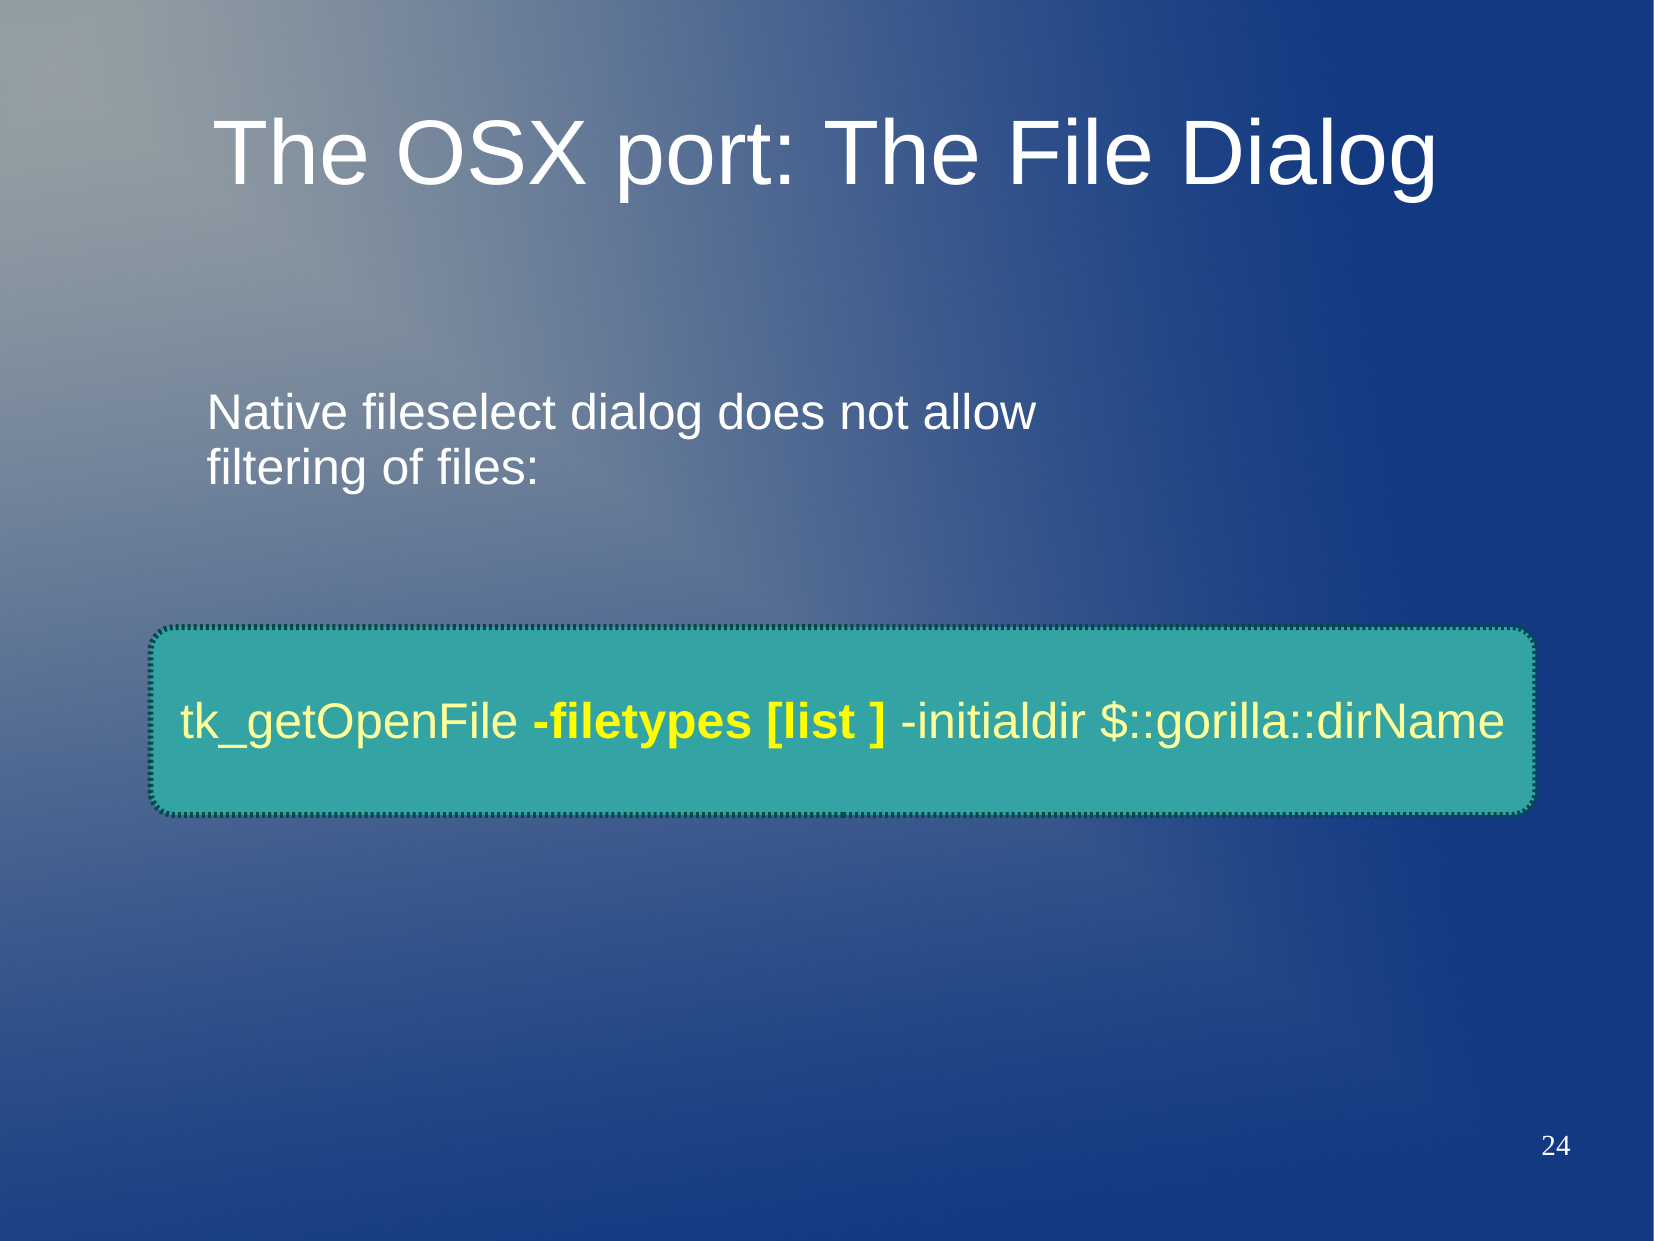

# The OSX port: The File Dialog
Native fileselect dialog does not allow filtering of files:
tk_getOpenFile -filetypes [list ] -initialdir $::gorilla::dirName
24